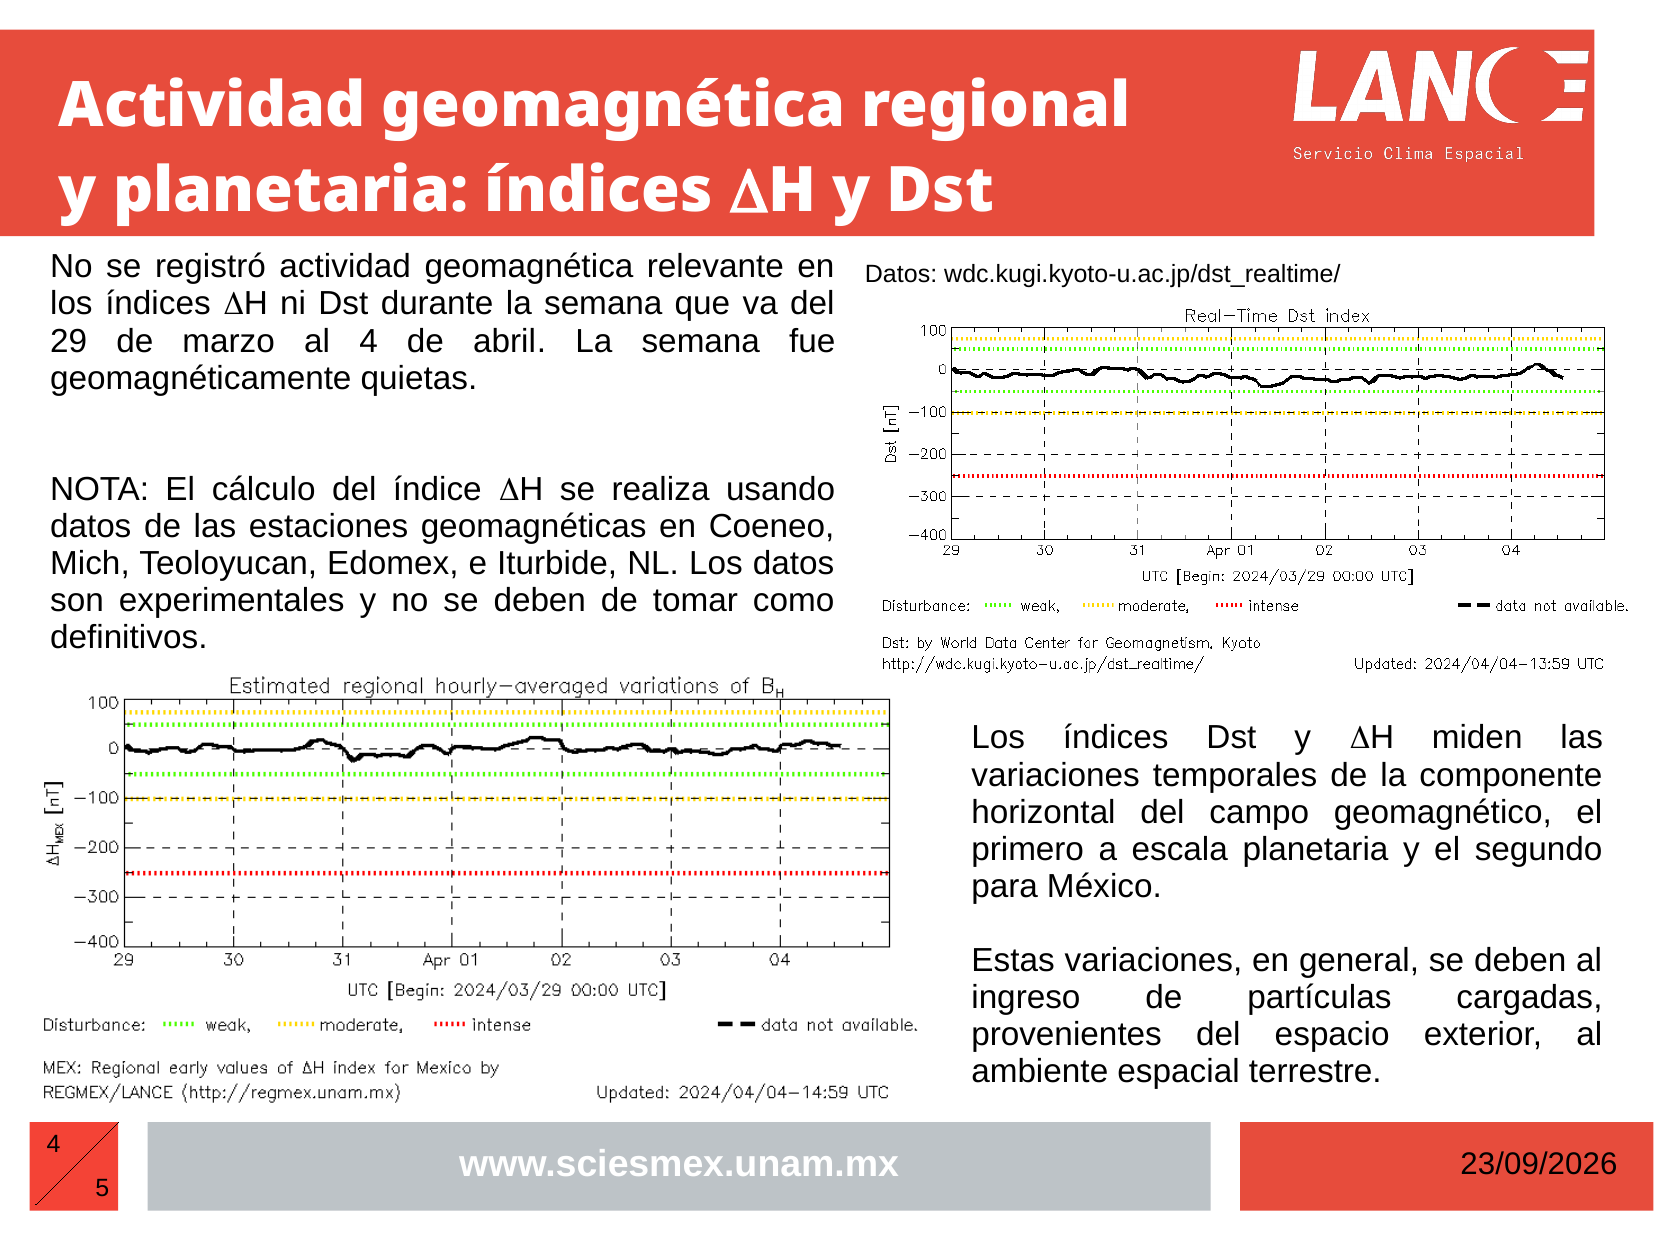

# Actividad geomagnética regional y planetaria: índices DH y Dst
No se registró actividad geomagnética relevante en los índices DH ni Dst durante la semana que va del 29 de marzo al 4 de abril. La semana fue geomagnéticamente quietas.
NOTA: El cálculo del índice DH se realiza usando datos de las estaciones geomagnéticas en Coeneo, Mich, Teoloyucan, Edomex, e Iturbide, NL. Los datos son experimentales y no se deben de tomar como definitivos.
Datos: wdc.kugi.kyoto-u.ac.jp/dst_realtime/
Los índices Dst y DH miden las variaciones temporales de la componente horizontal del campo geomagnético, el primero a escala planetaria y el segundo para México.
Estas variaciones, en general, se deben al ingreso de partículas cargadas, provenientes del espacio exterior, al ambiente espacial terrestre.
www.sciesmex.unam.mx
5